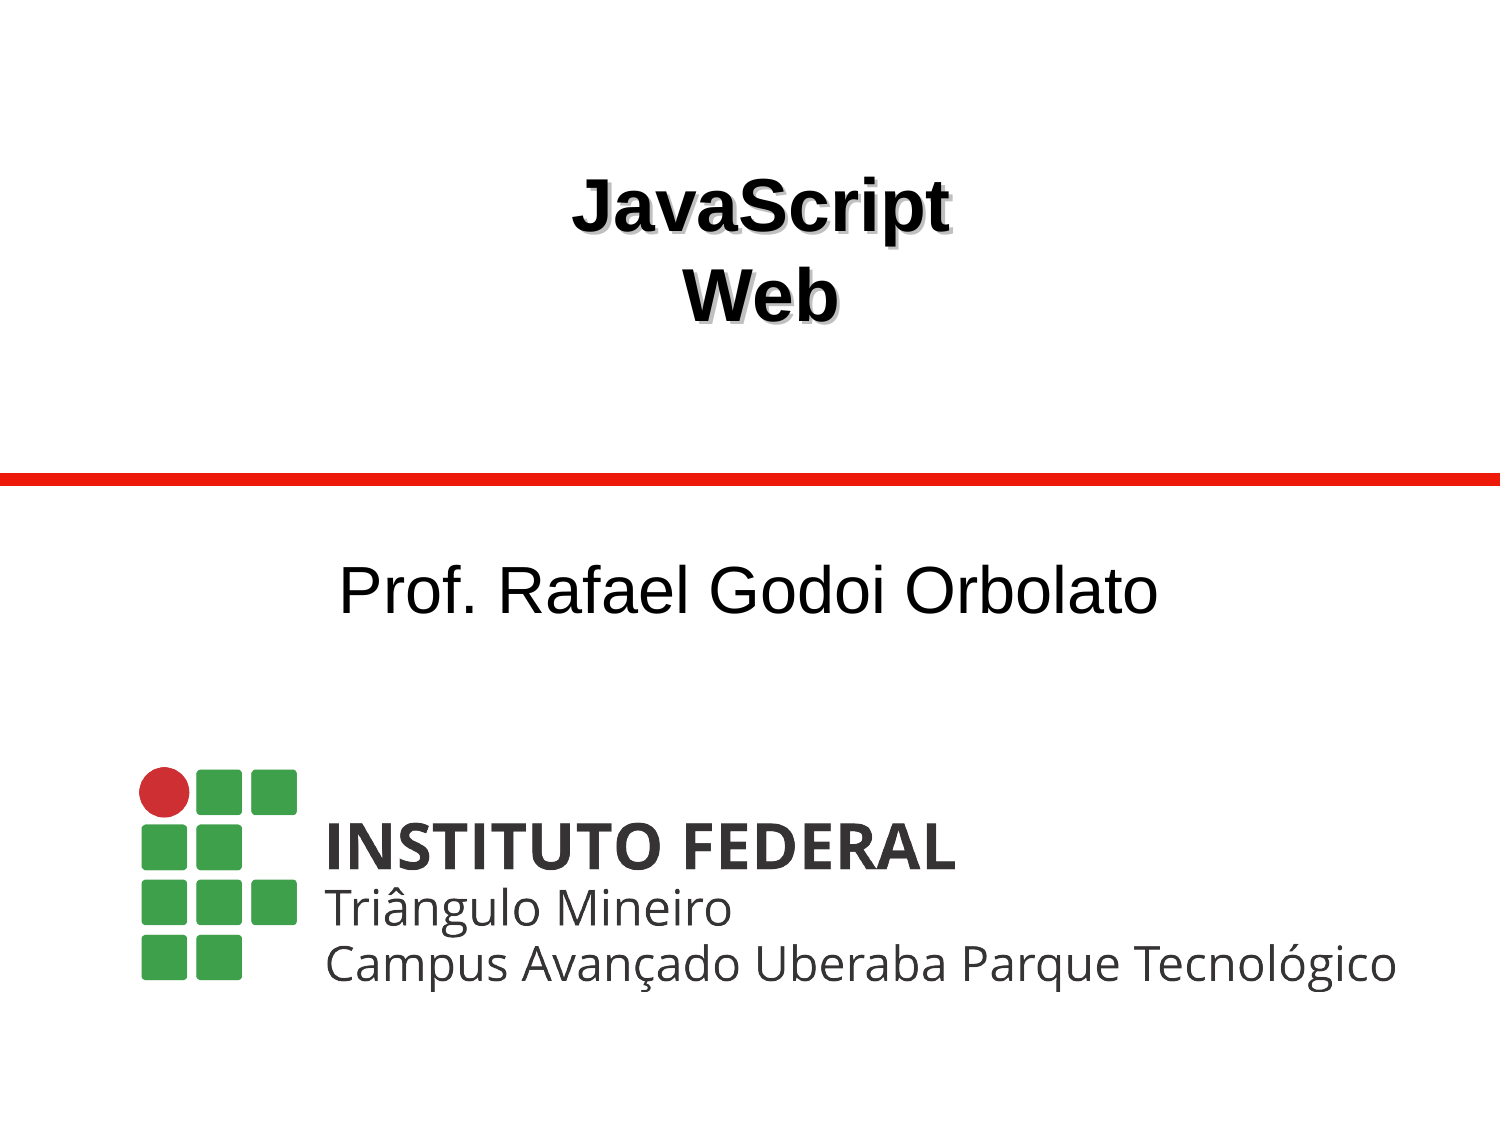

# JavaScript Web
Prof. Rafael Godoi Orbolato